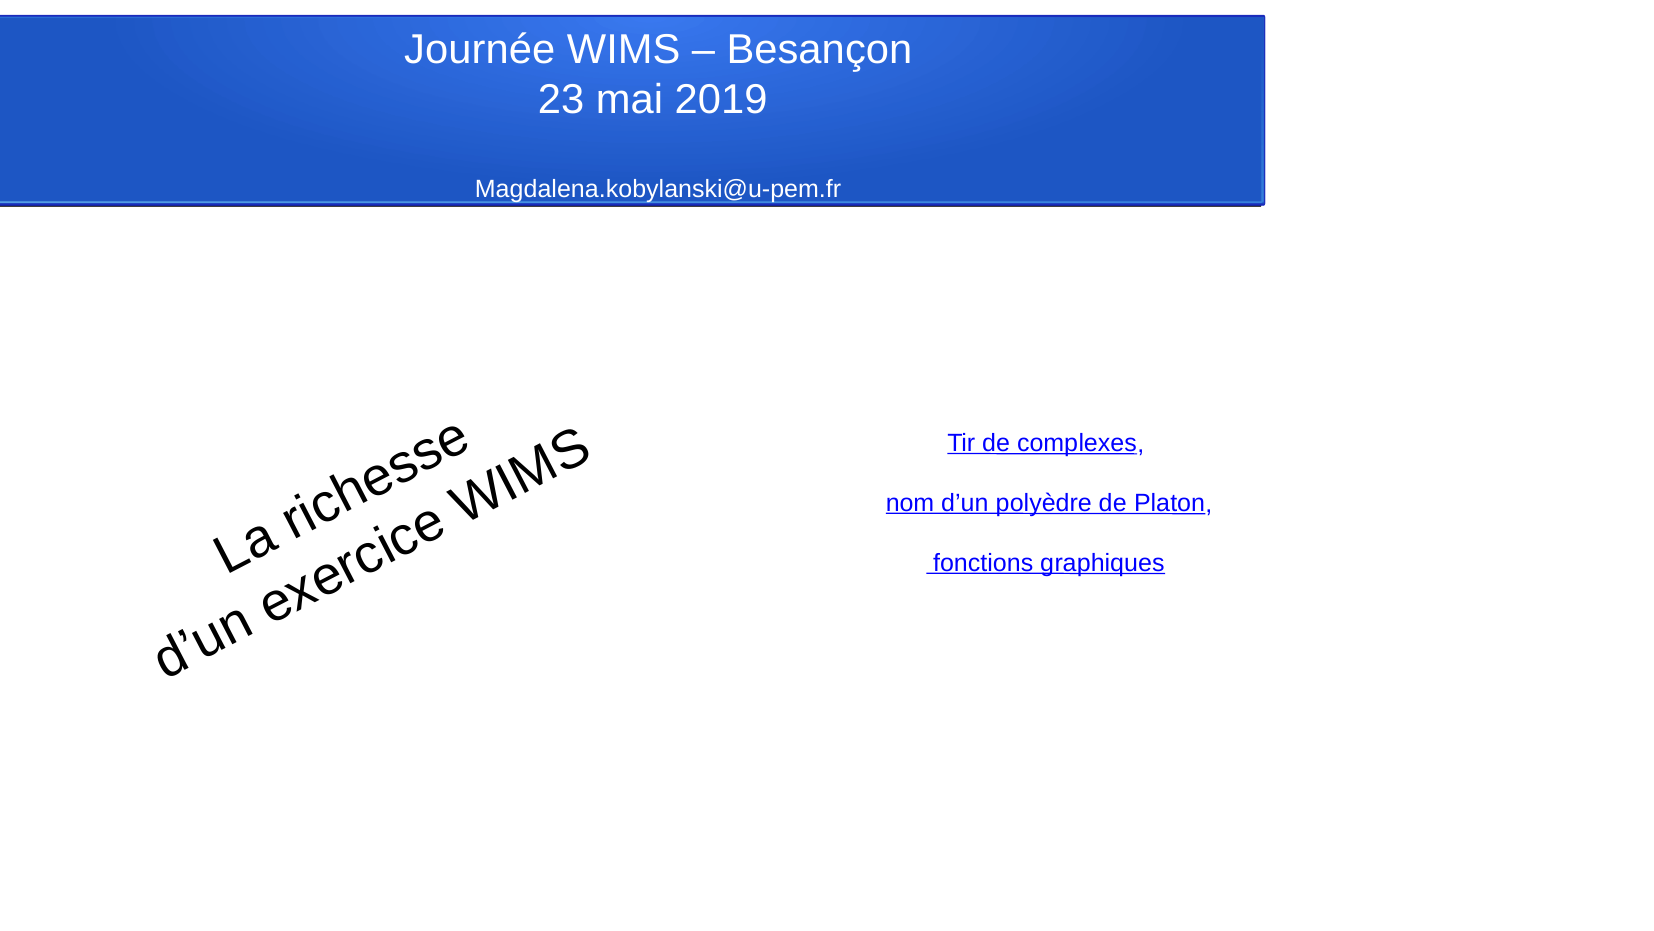

Journée WIMS – Besançon
23 mai 2019
Magdalena.kobylanski@u-pem.fr
Tir de complexes,
 nom d’un polyèdre de Platon,
 fonctions graphiques
La richesse
d’un exercice WIMS